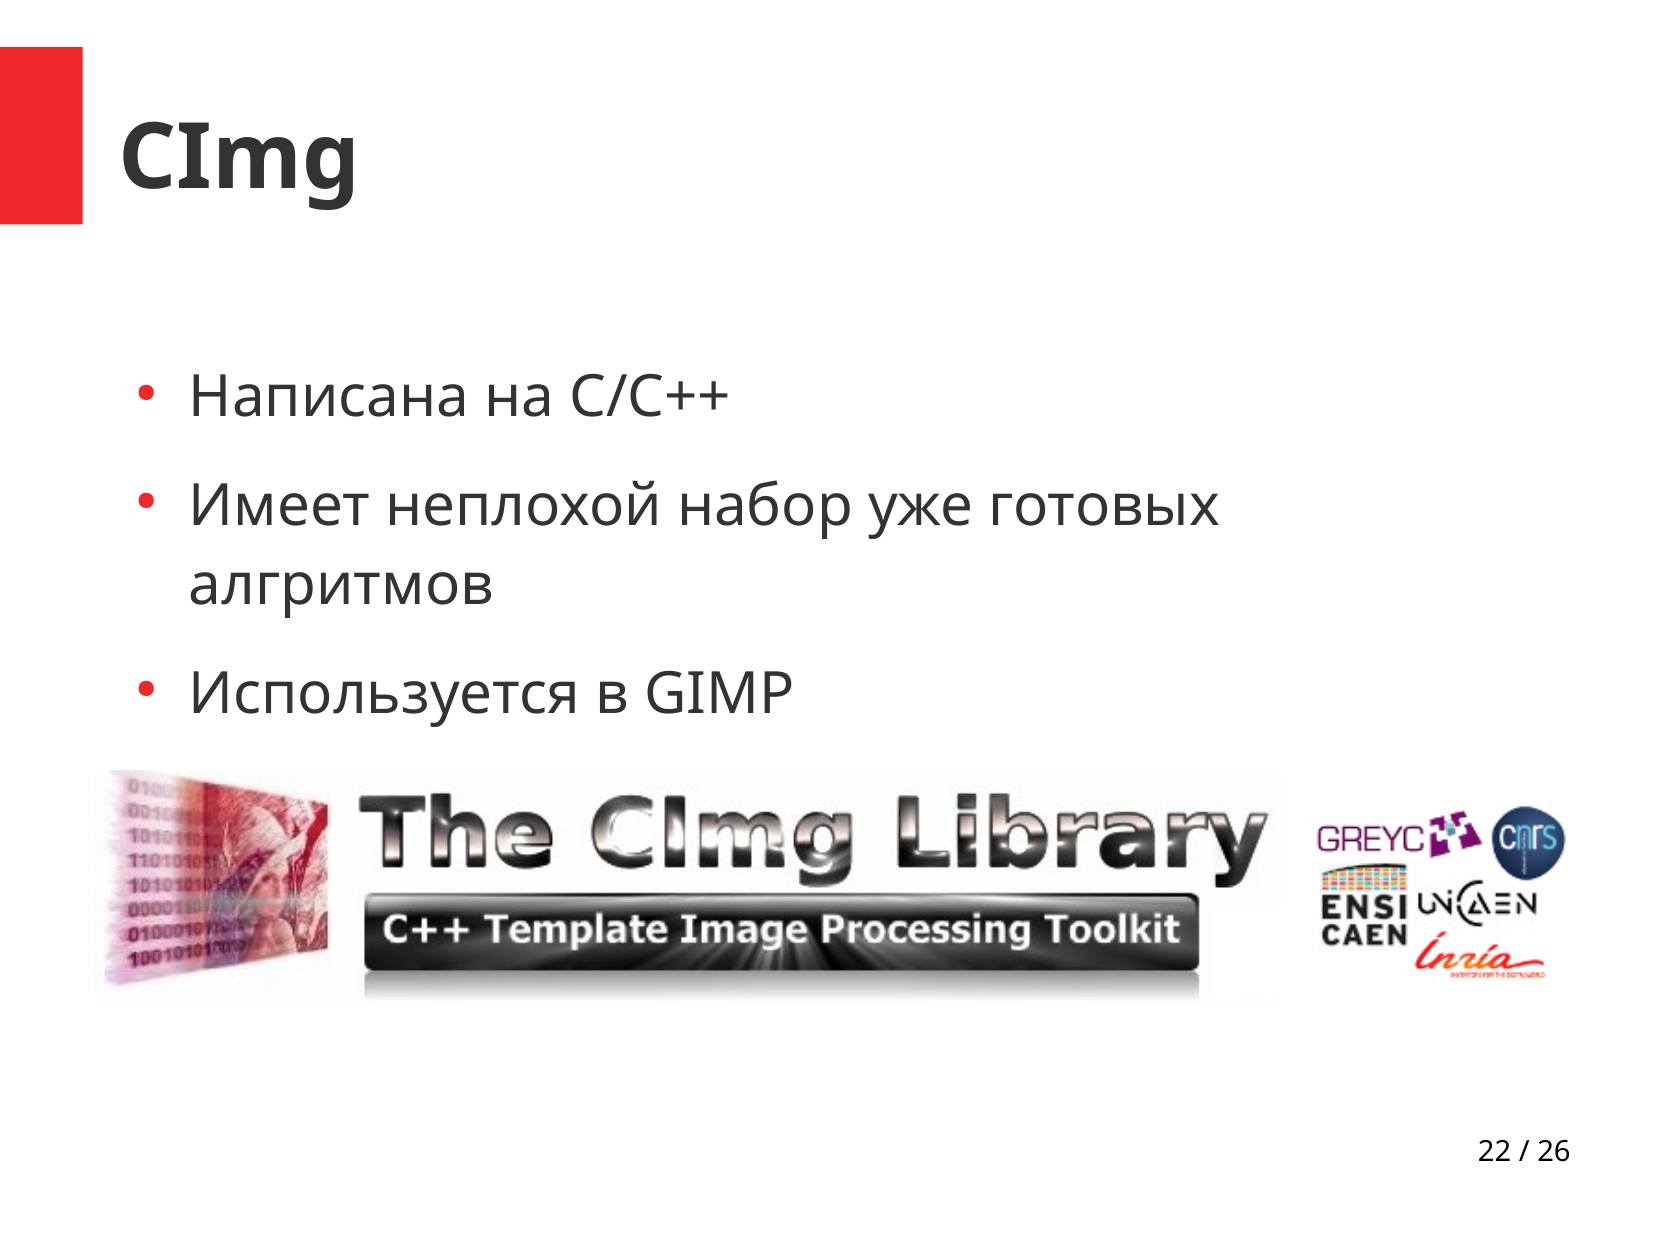

# CImg
Написана на C/C++
Имеет неплохой набор уже готовых алгритмов
Используется в GIMP
22